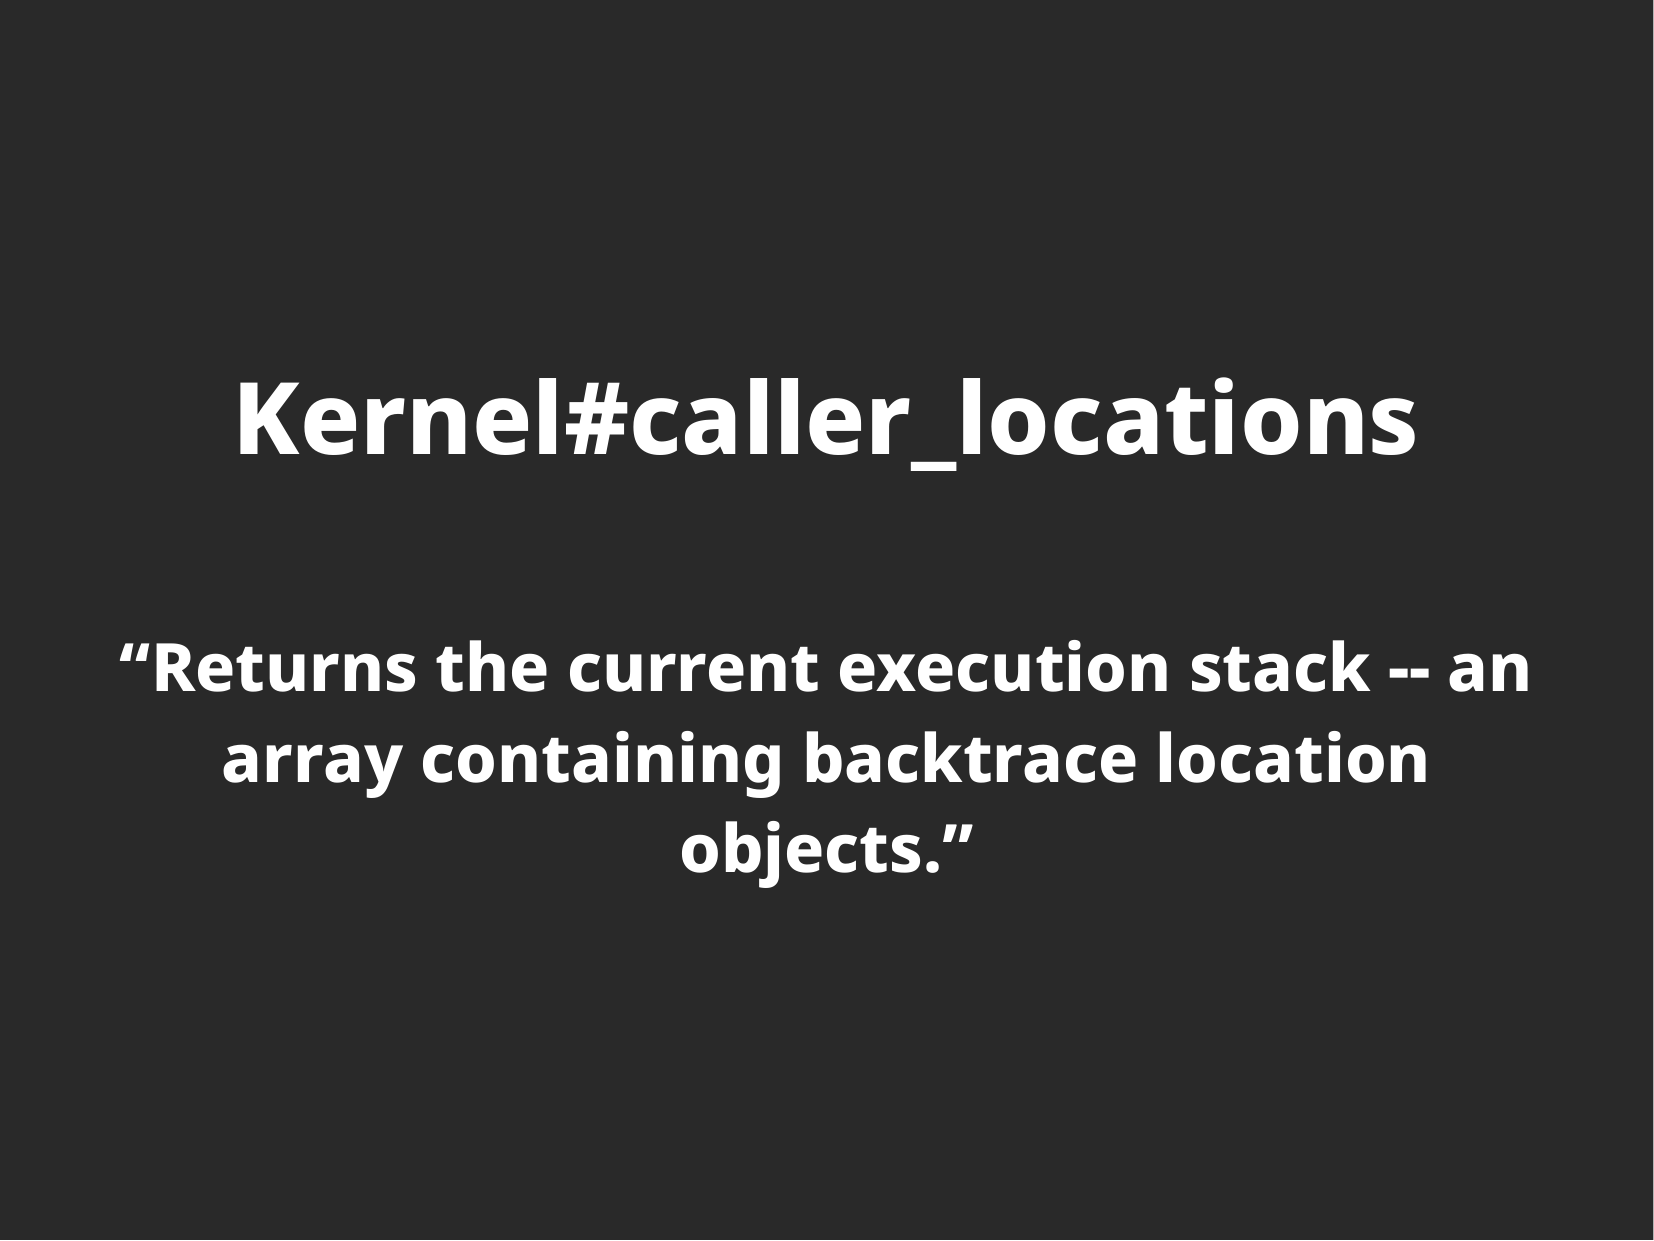

# Kernel#caller_locations
“Returns the current execution stack -- an array containing backtrace location objects.”